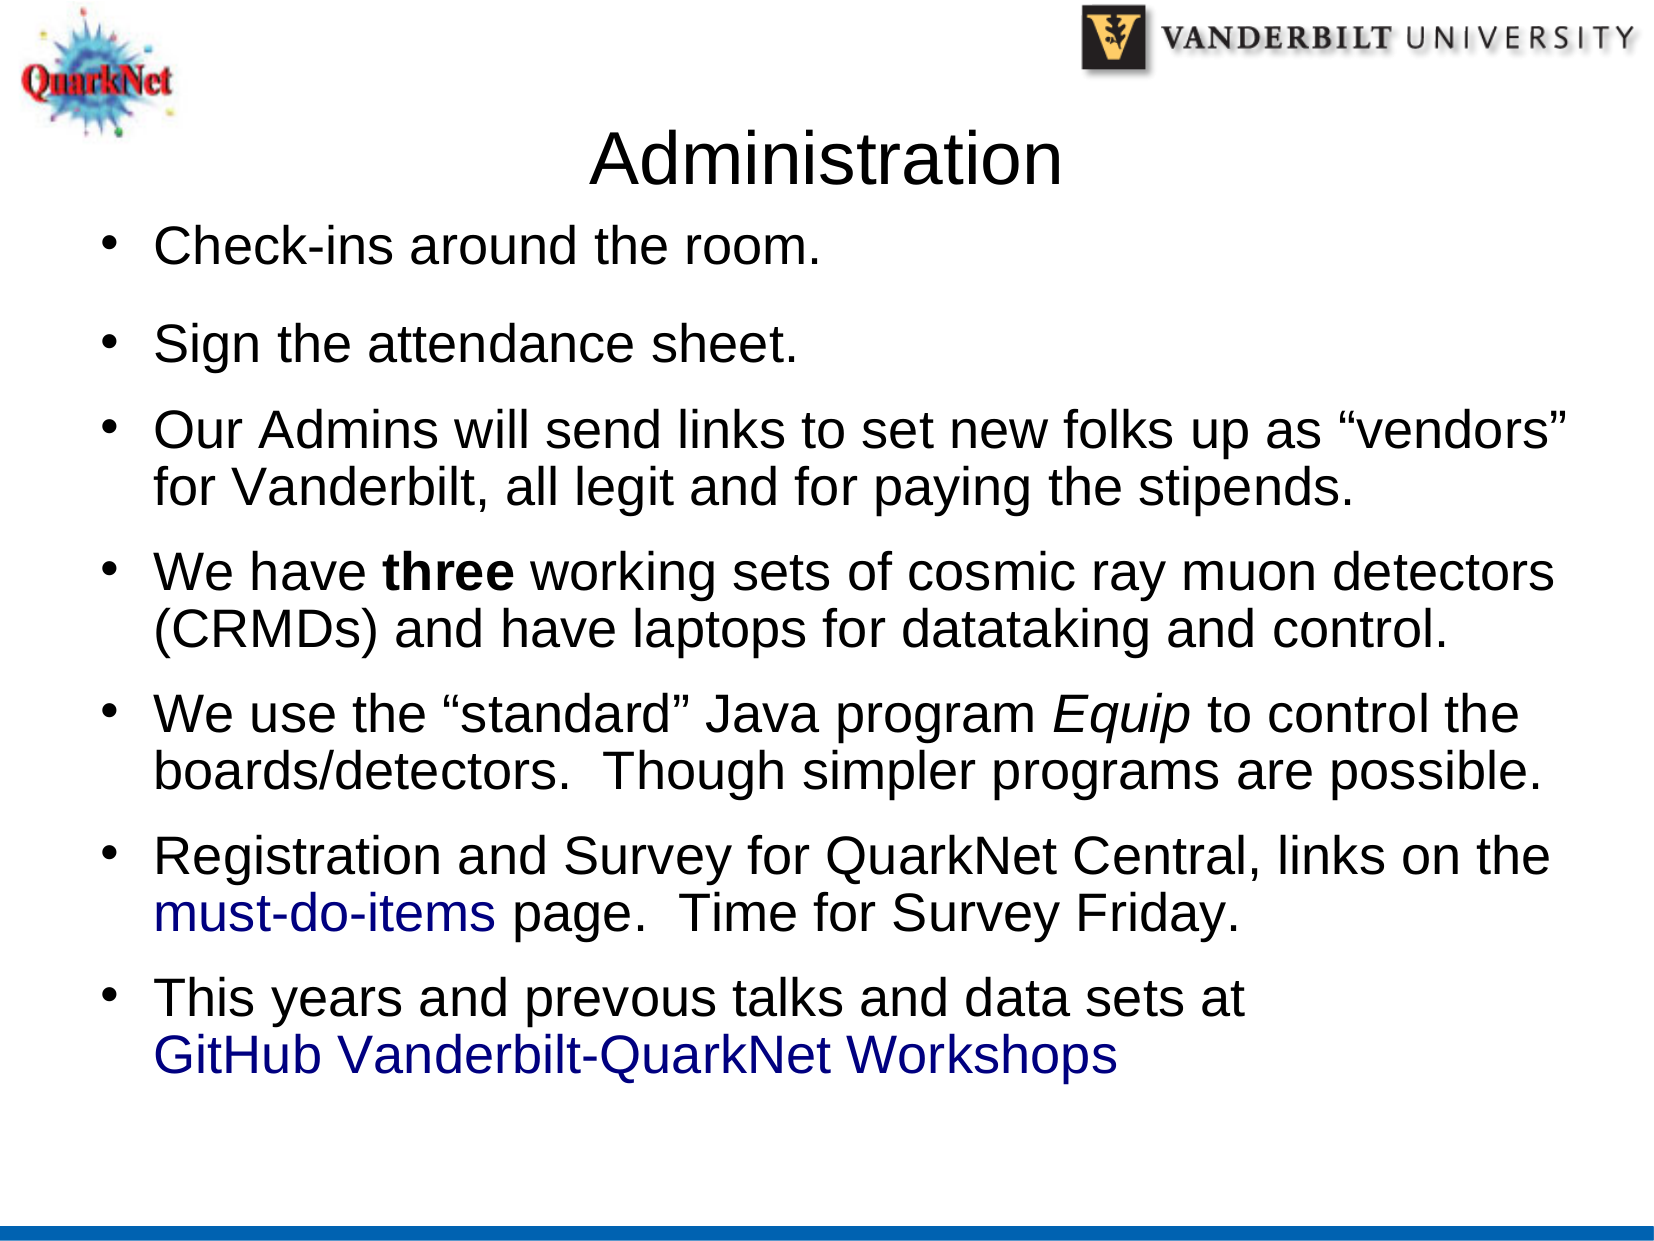

# Administration
Check-ins around the room.
Sign the attendance sheet.
Our Admins will send links to set new folks up as “vendors” for Vanderbilt, all legit and for paying the stipends.
We have three working sets of cosmic ray muon detectors (CRMDs) and have laptops for datataking and control.
We use the “standard” Java program Equip to control the boards/detectors. Though simpler programs are possible.
Registration and Survey for QuarkNet Central, links on the must-do-items page. Time for Survey Friday.
This years and prevous talks and data sets at GitHub Vanderbilt-QuarkNet Workshops